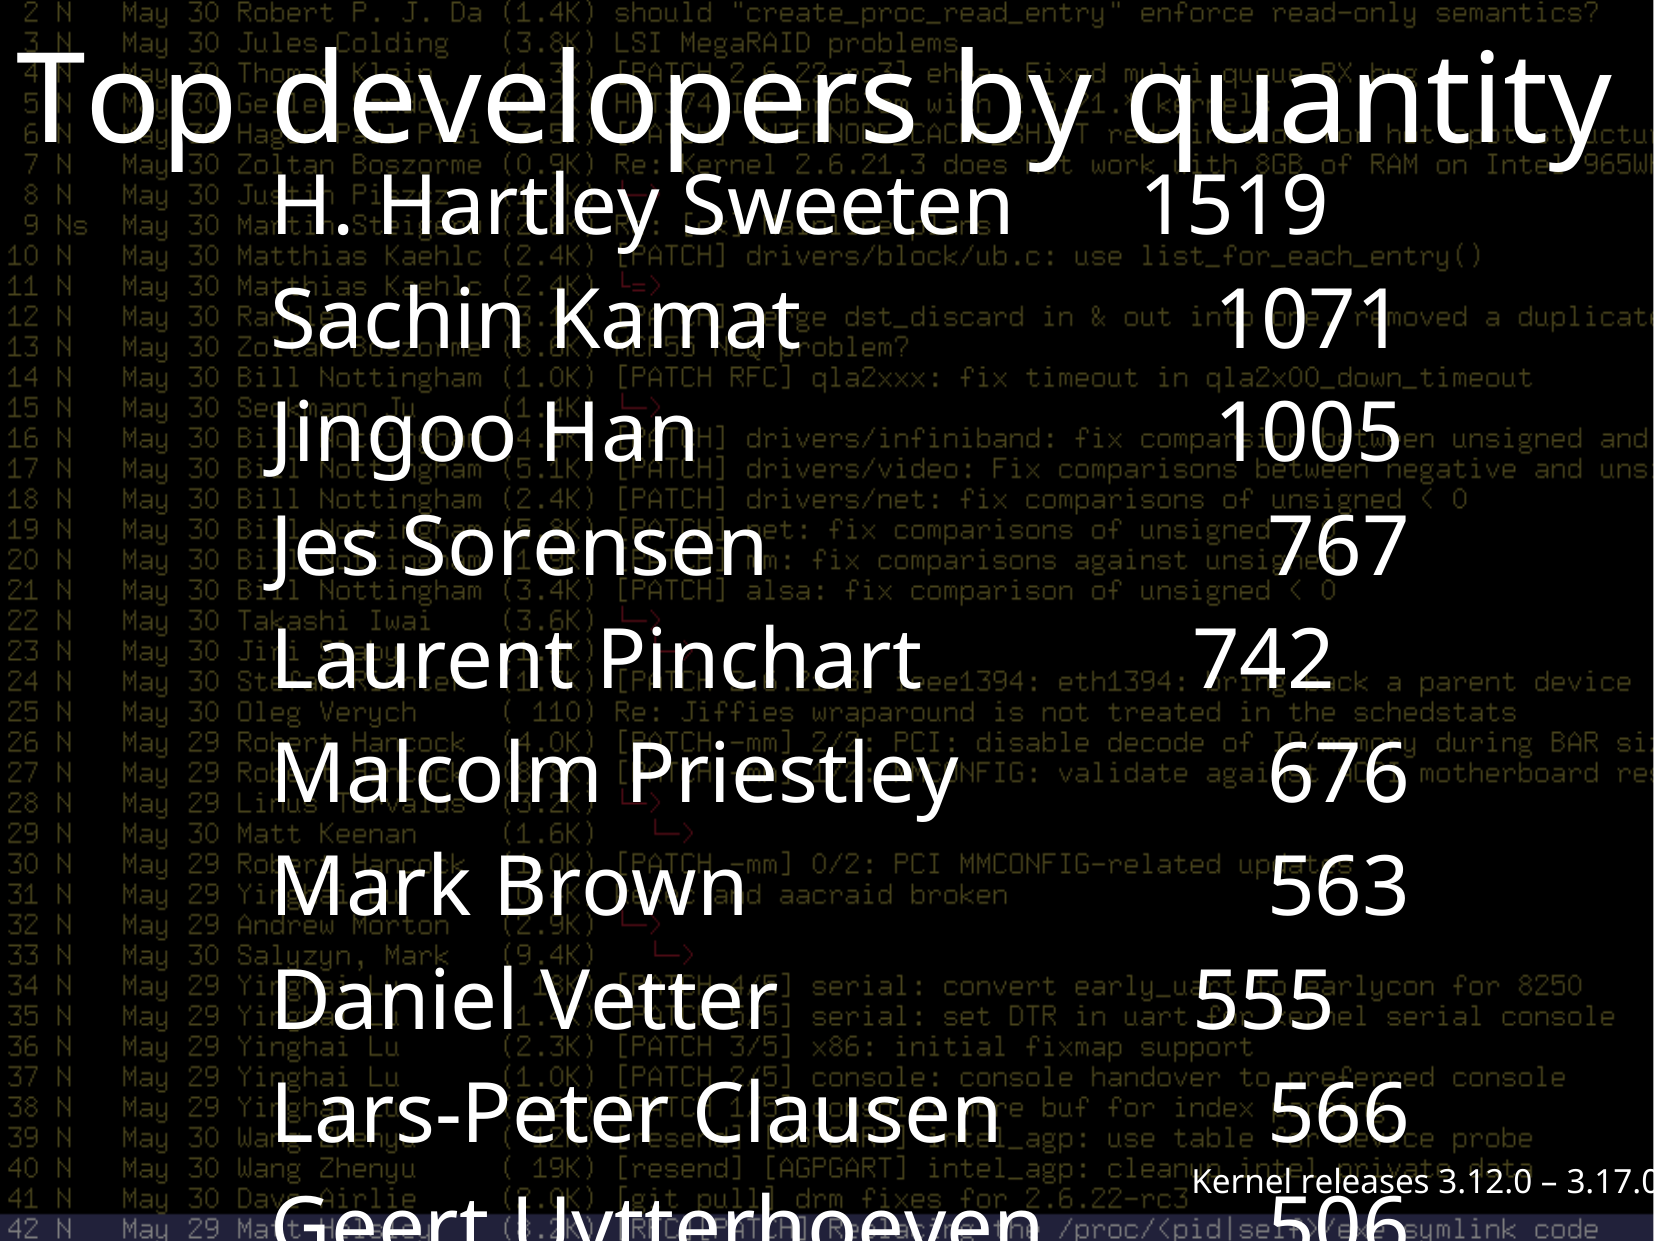

Top developers by quantity
H. Hartley Sweeten		 1519
Sachin Kamat					 1071
Jingoo Han							 1005
Jes Sorensen							 767
Laurent Pinchart				 742
Malcolm Priestley				 676
Mark Brown							 563
Daniel Vetter						 555
Lars-Peter Clausen				 566
Geert Uytterhoeven			 506
Kernel releases 3.12.0 – 3.17.0